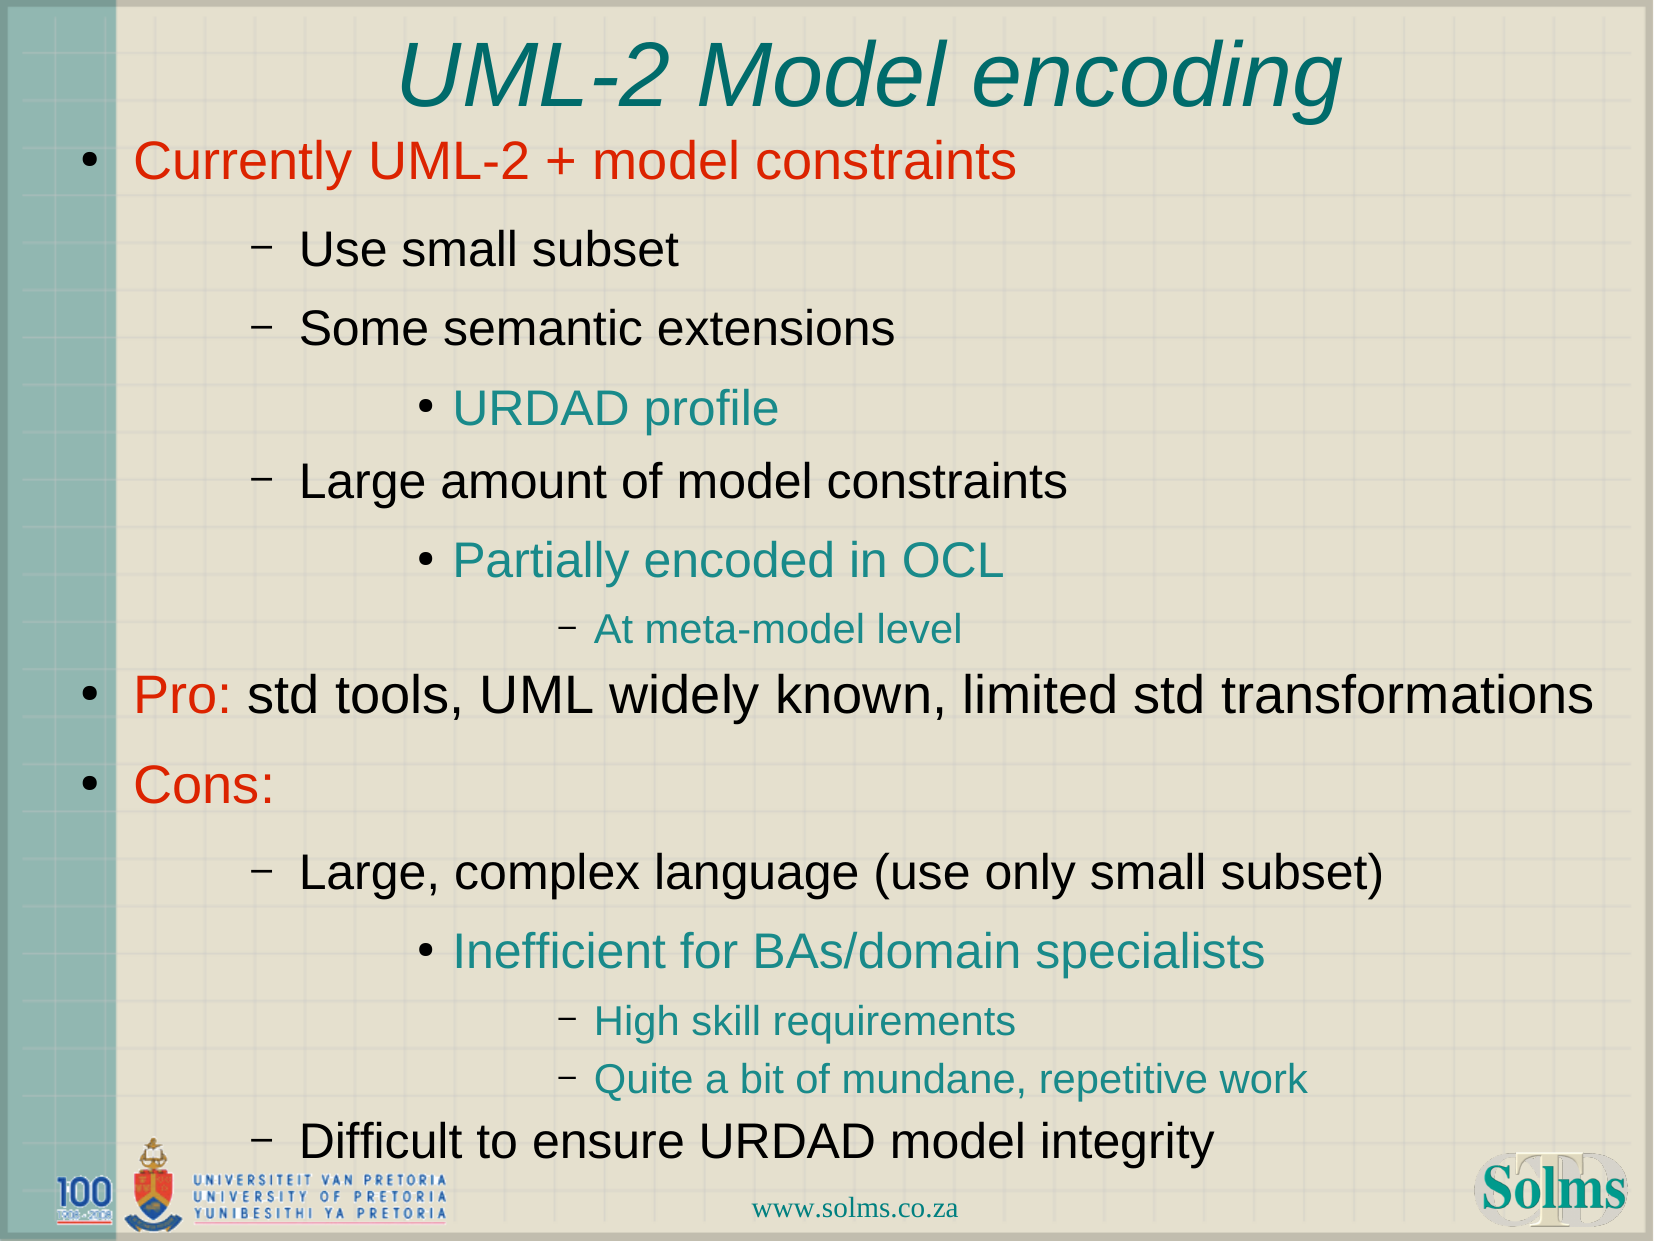

# UML-2 Model encoding
Currently UML-2 + model constraints
Use small subset
Some semantic extensions
URDAD profile
Large amount of model constraints
Partially encoded in OCL
At meta-model level
Pro: std tools, UML widely known, limited std transformations
Cons:
Large, complex language (use only small subset)
Inefficient for BAs/domain specialists
High skill requirements
Quite a bit of mundane, repetitive work
Difficult to ensure URDAD model integrity
6